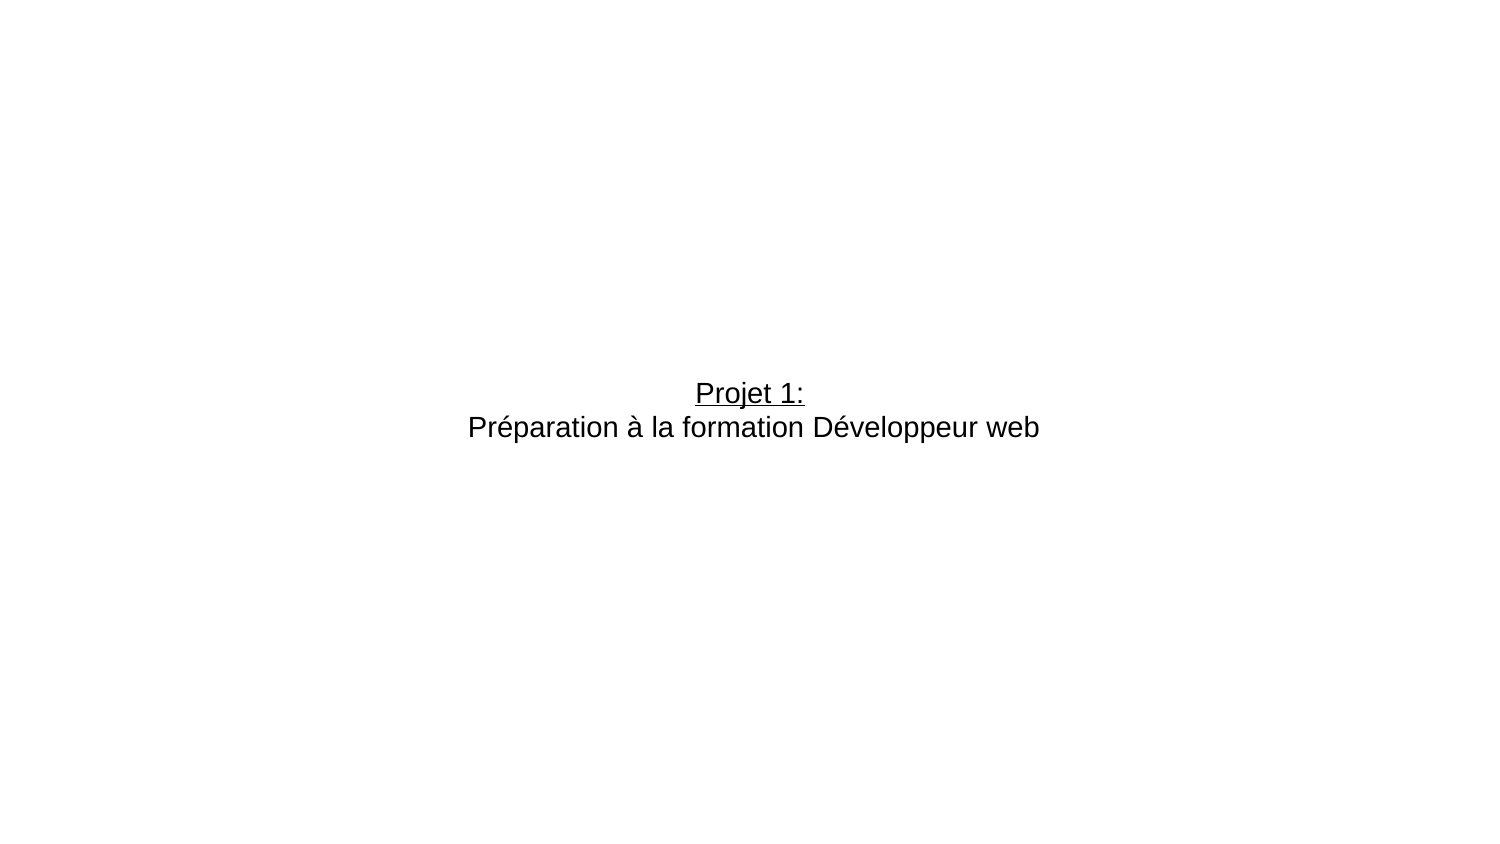

# Projet 1: Préparation à la formation Développeur web